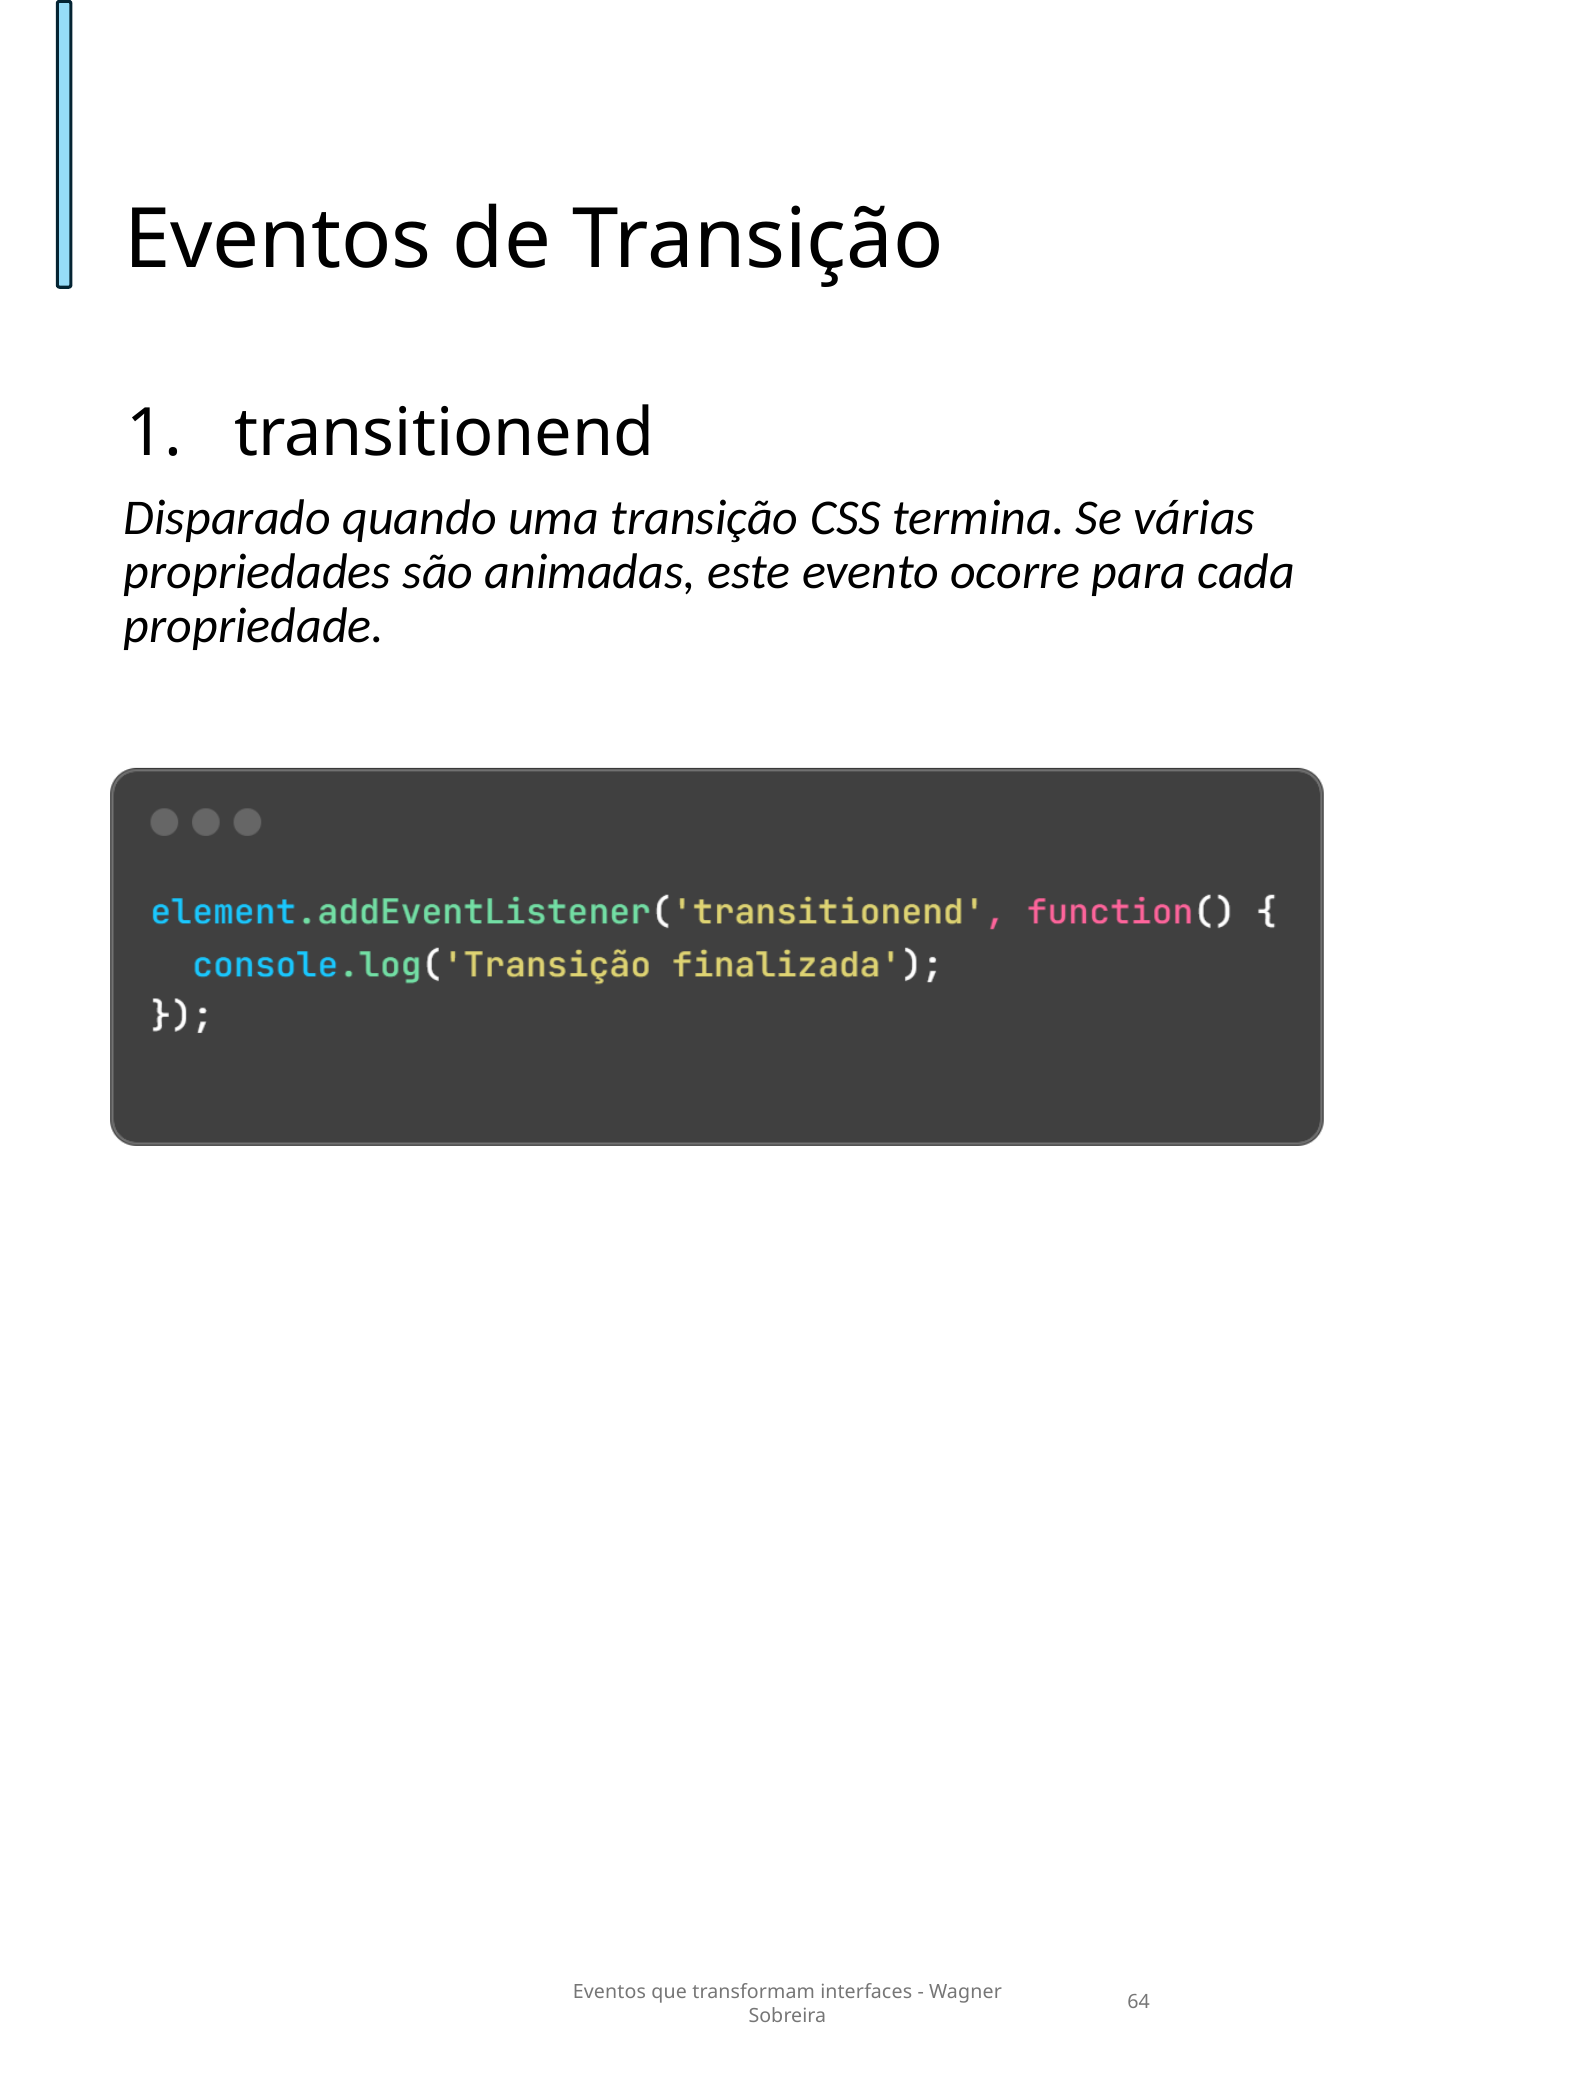

Eventos de Transição
1.   transitionend
Disparado quando uma transição CSS termina. Se várias propriedades são animadas, este evento ocorre para cada propriedade.
Eventos que transformam interfaces - Wagner Sobreira